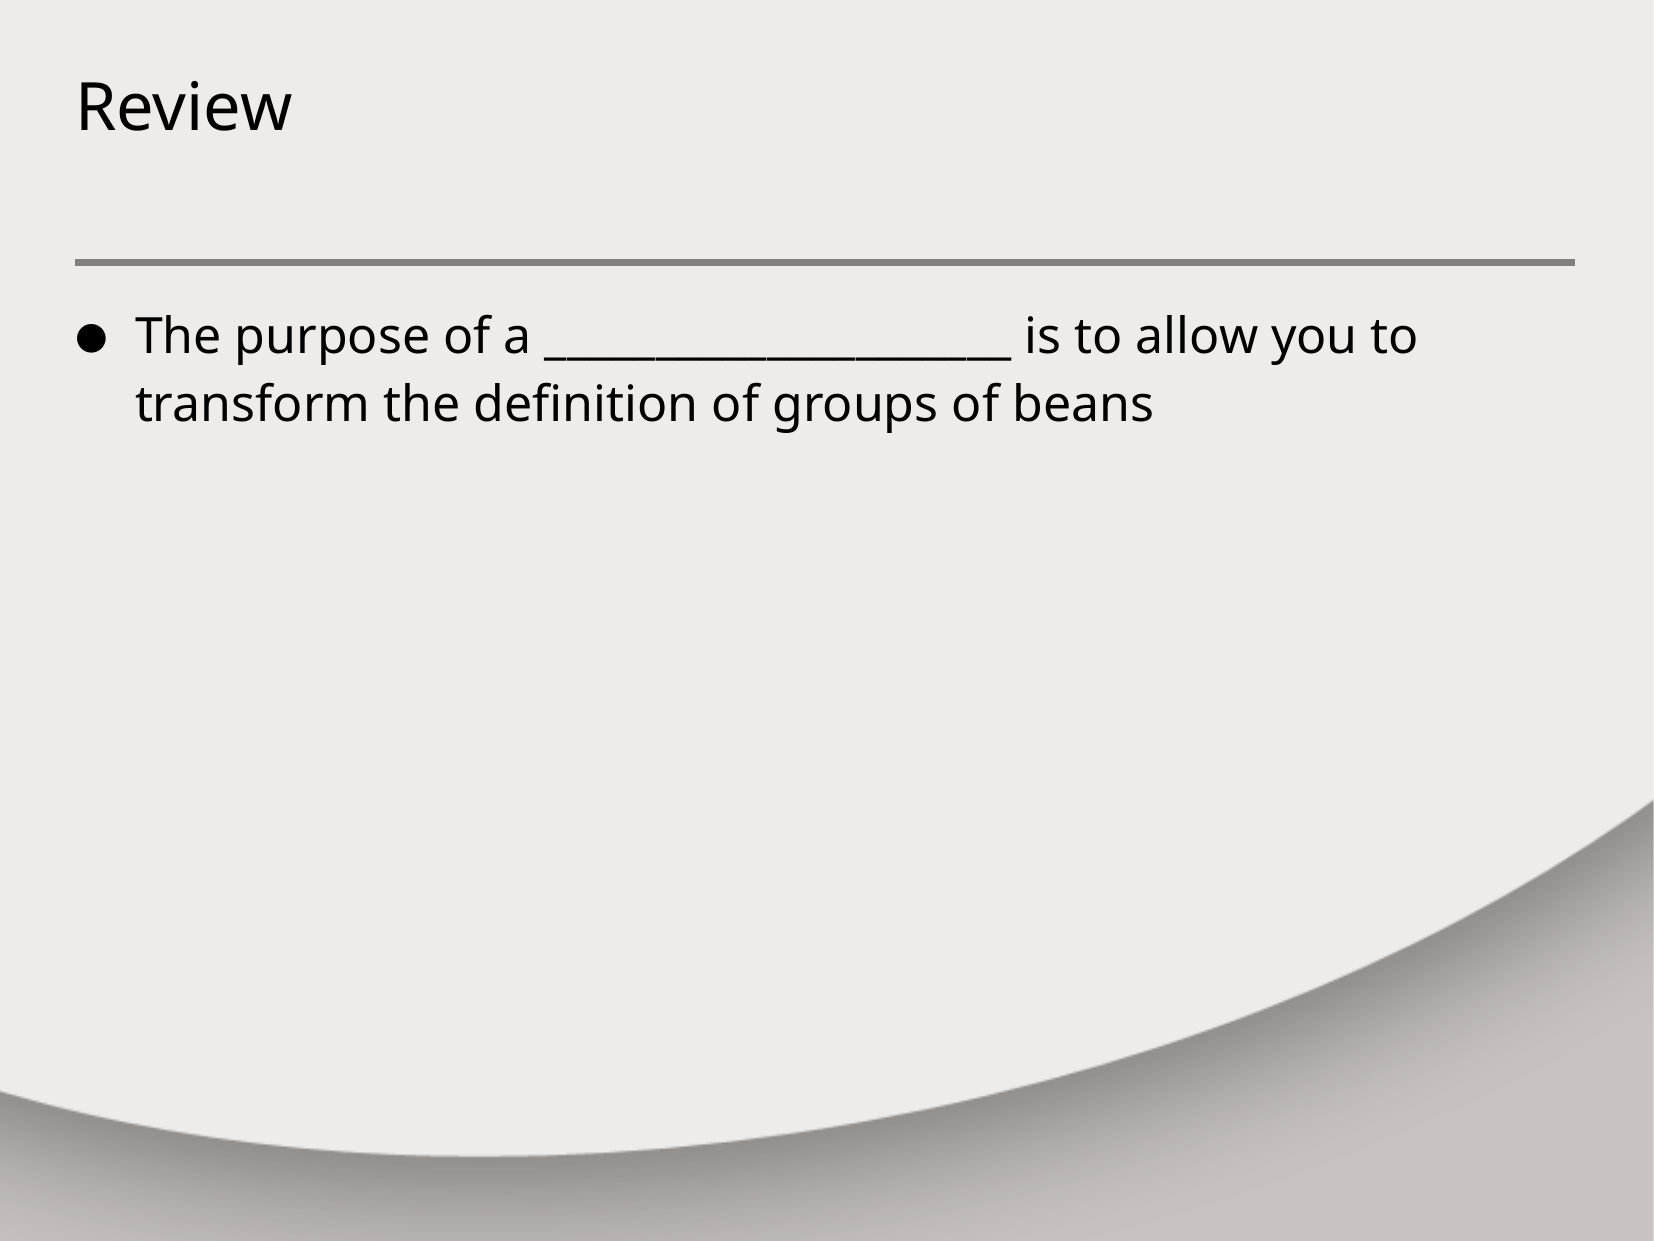

# Review
The purpose of a _____________________ is to allow you to transform the definition of groups of beans